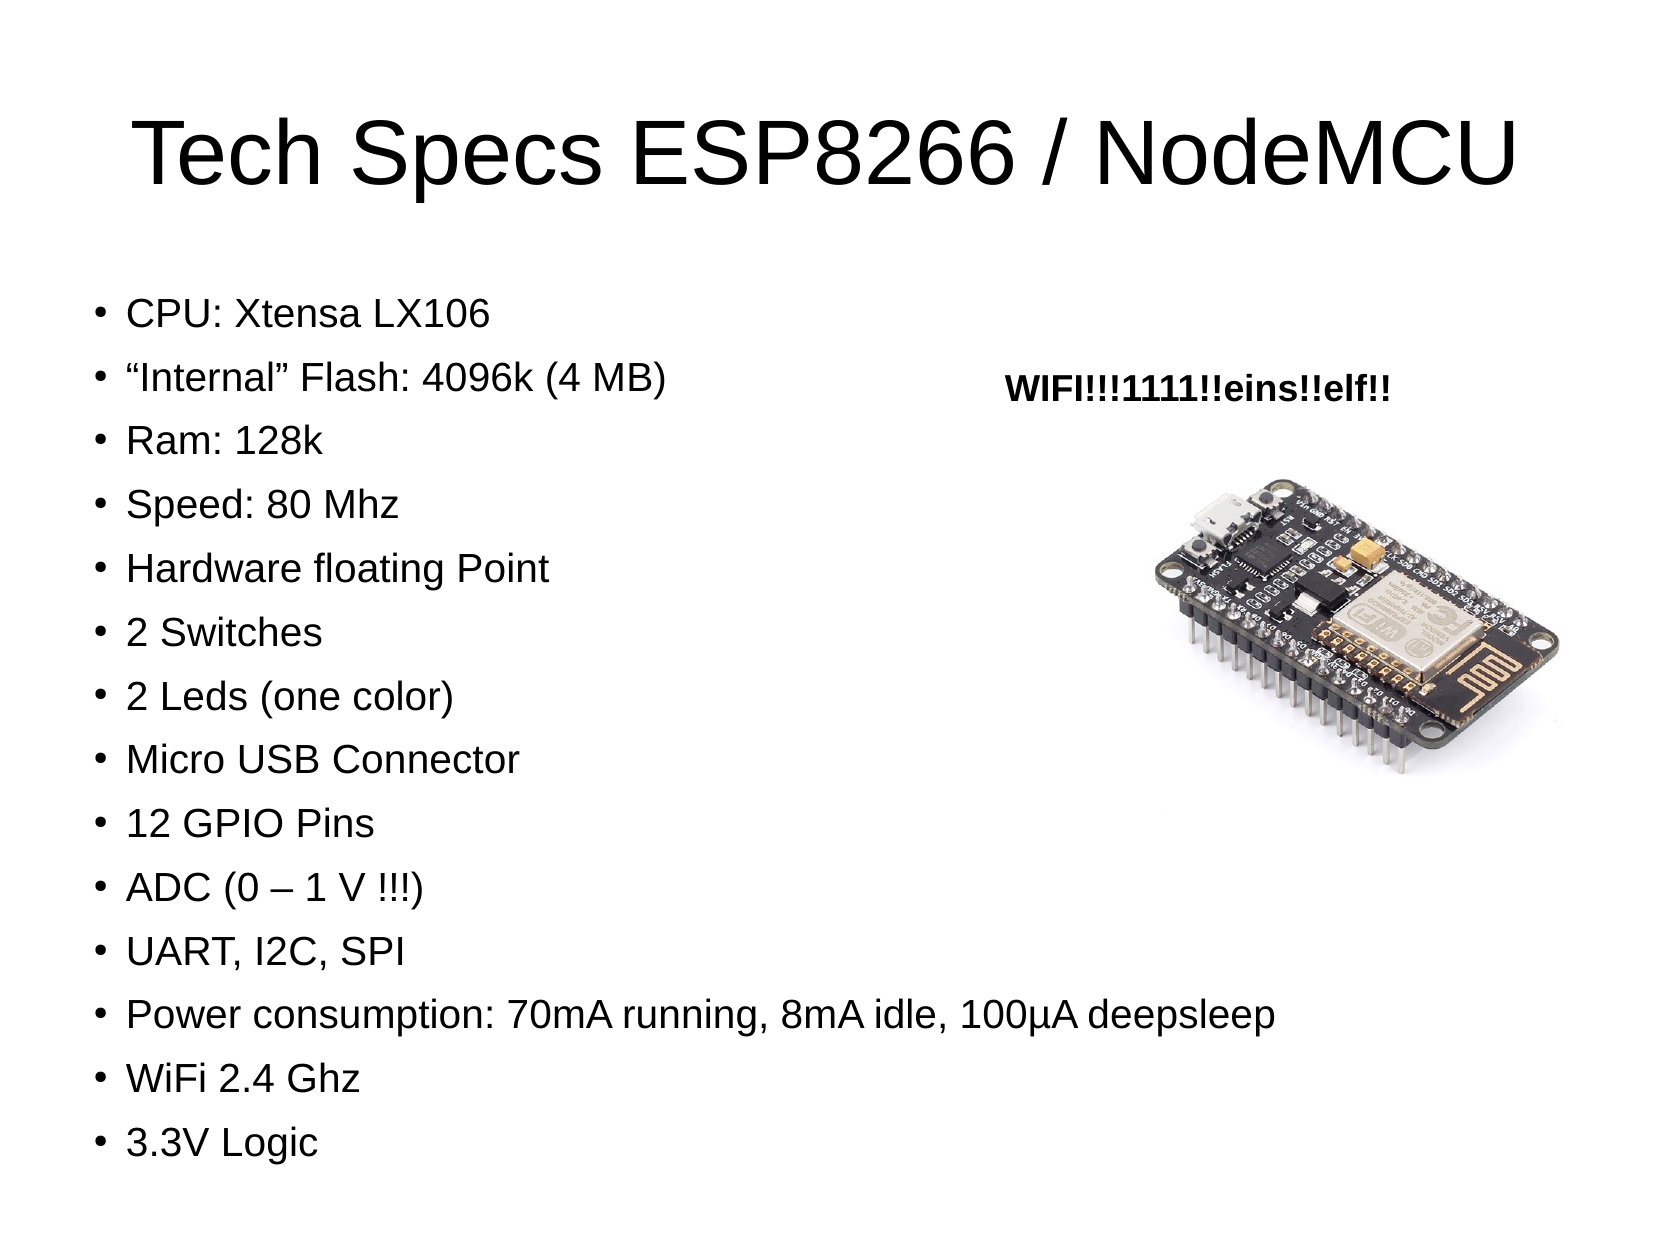

# Tech Specs ESP8266 / NodeMCU
CPU: Xtensa LX106
“Internal” Flash: 4096k (4 MB)
Ram: 128k
Speed: 80 Mhz
Hardware floating Point
2 Switches
2 Leds (one color)
Micro USB Connector
12 GPIO Pins
ADC (0 – 1 V !!!)
UART, I2C, SPI
Power consumption: 70mA running, 8mA idle, 100µA deepsleep
WiFi 2.4 Ghz
3.3V Logic
WIFI!!!1111!!eins!!elf!!